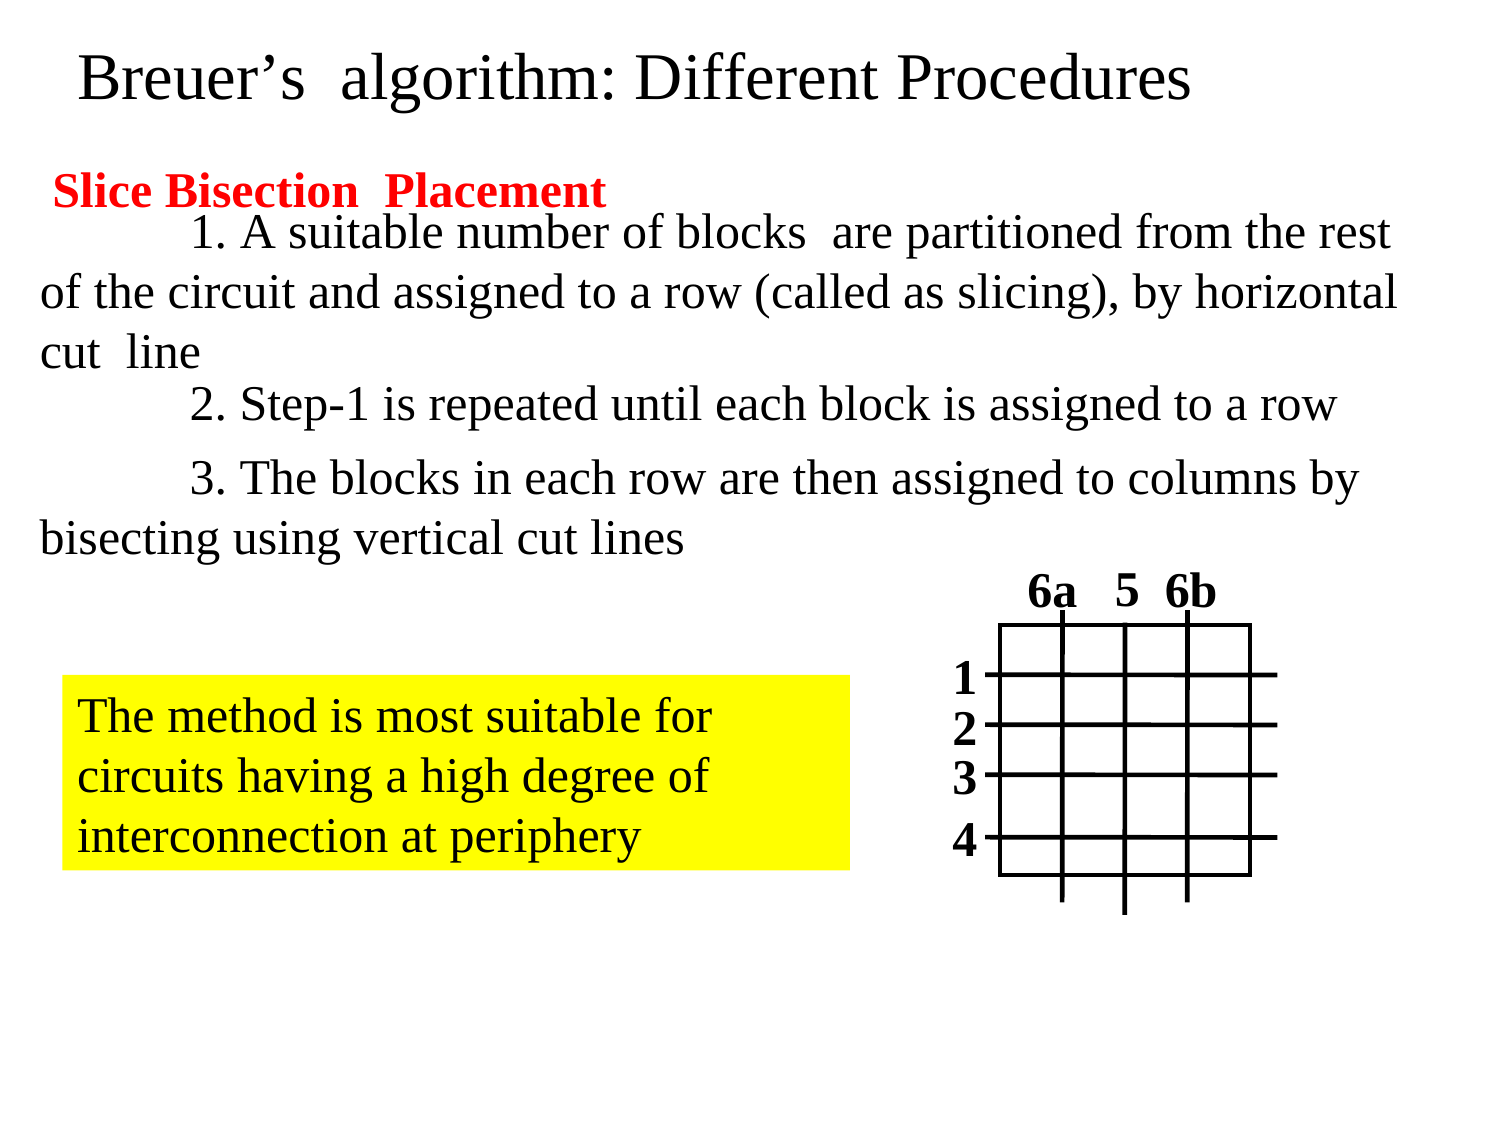

Breuer’s algorithm: Different Procedures
Slice Bisection Placement
	1. A suitable number of blocks are partitioned from the rest of the circuit and assigned to a row (called as slicing), by horizontal cut line
	2. Step-1 is repeated until each block is assigned to a row
	3. The blocks in each row are then assigned to columns by bisecting using vertical cut lines
5
6a
6b
1
The method is most suitable for circuits having a high degree of interconnection at periphery
2
3
4